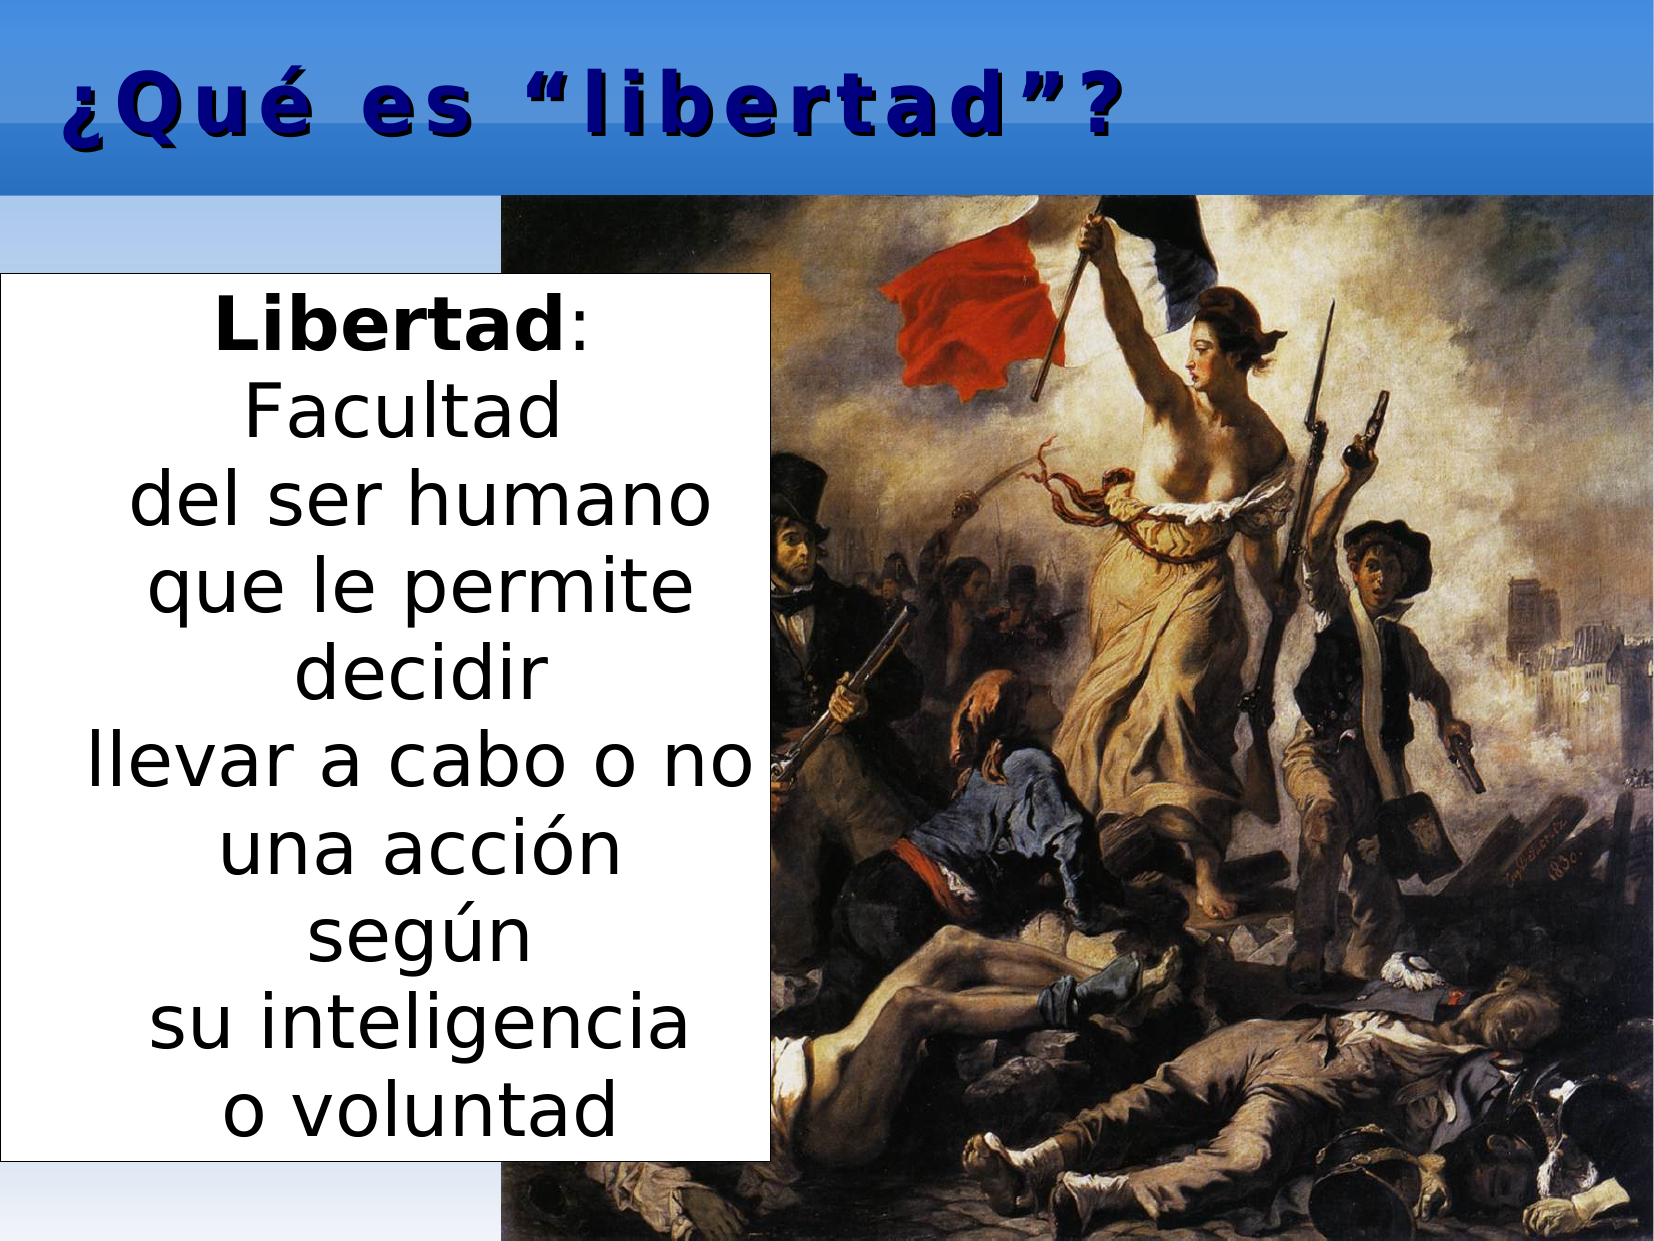

# ¿Qué es “libertad”?
Libertad:
Facultad
del ser humano
que le permite
decidir
llevar a cabo o no
una acción
según
su inteligencia
o voluntad